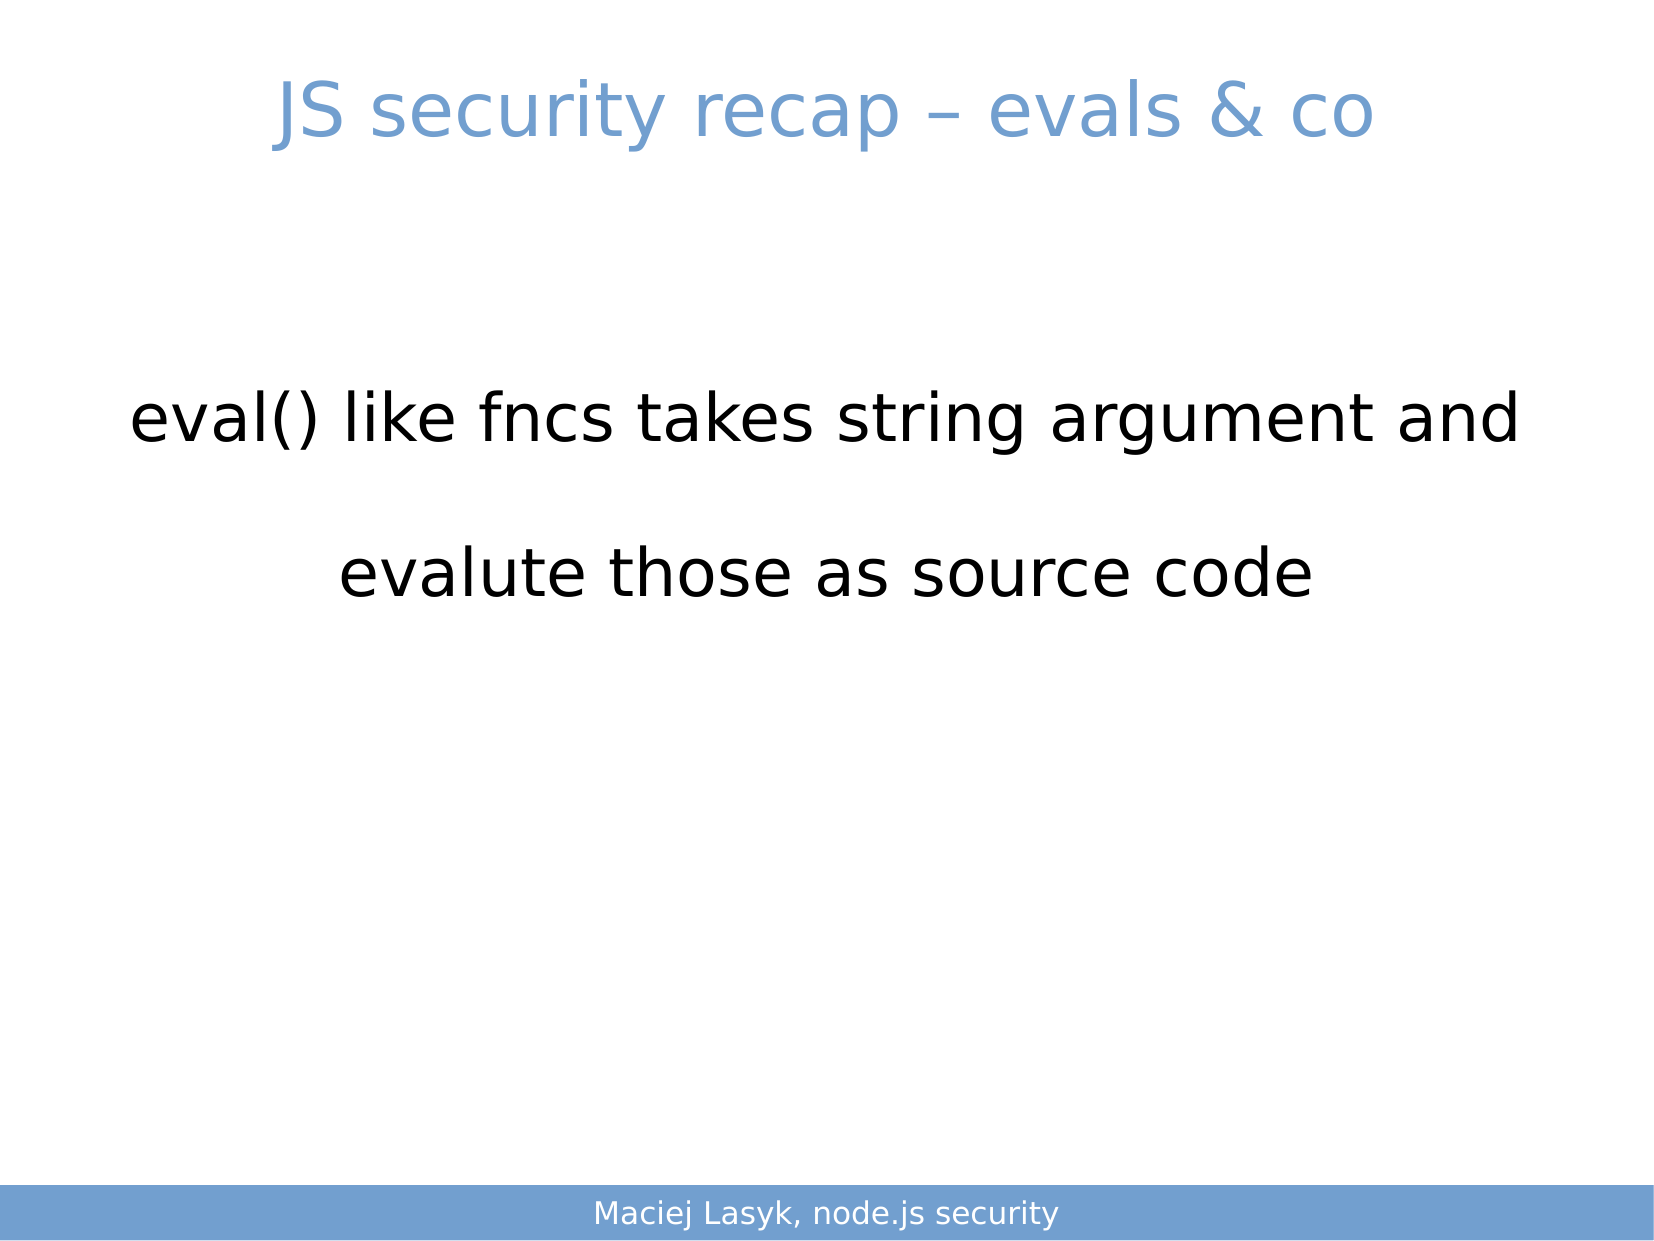

JS security recap – evals & co
eval() like fncs takes string argument and
evalute those as source code
 3/25
 1/25
Maciej Lasyk, Ganglia & Nagios
Maciej Lasyk, node.js security
Maciej Lasyk, node.js security